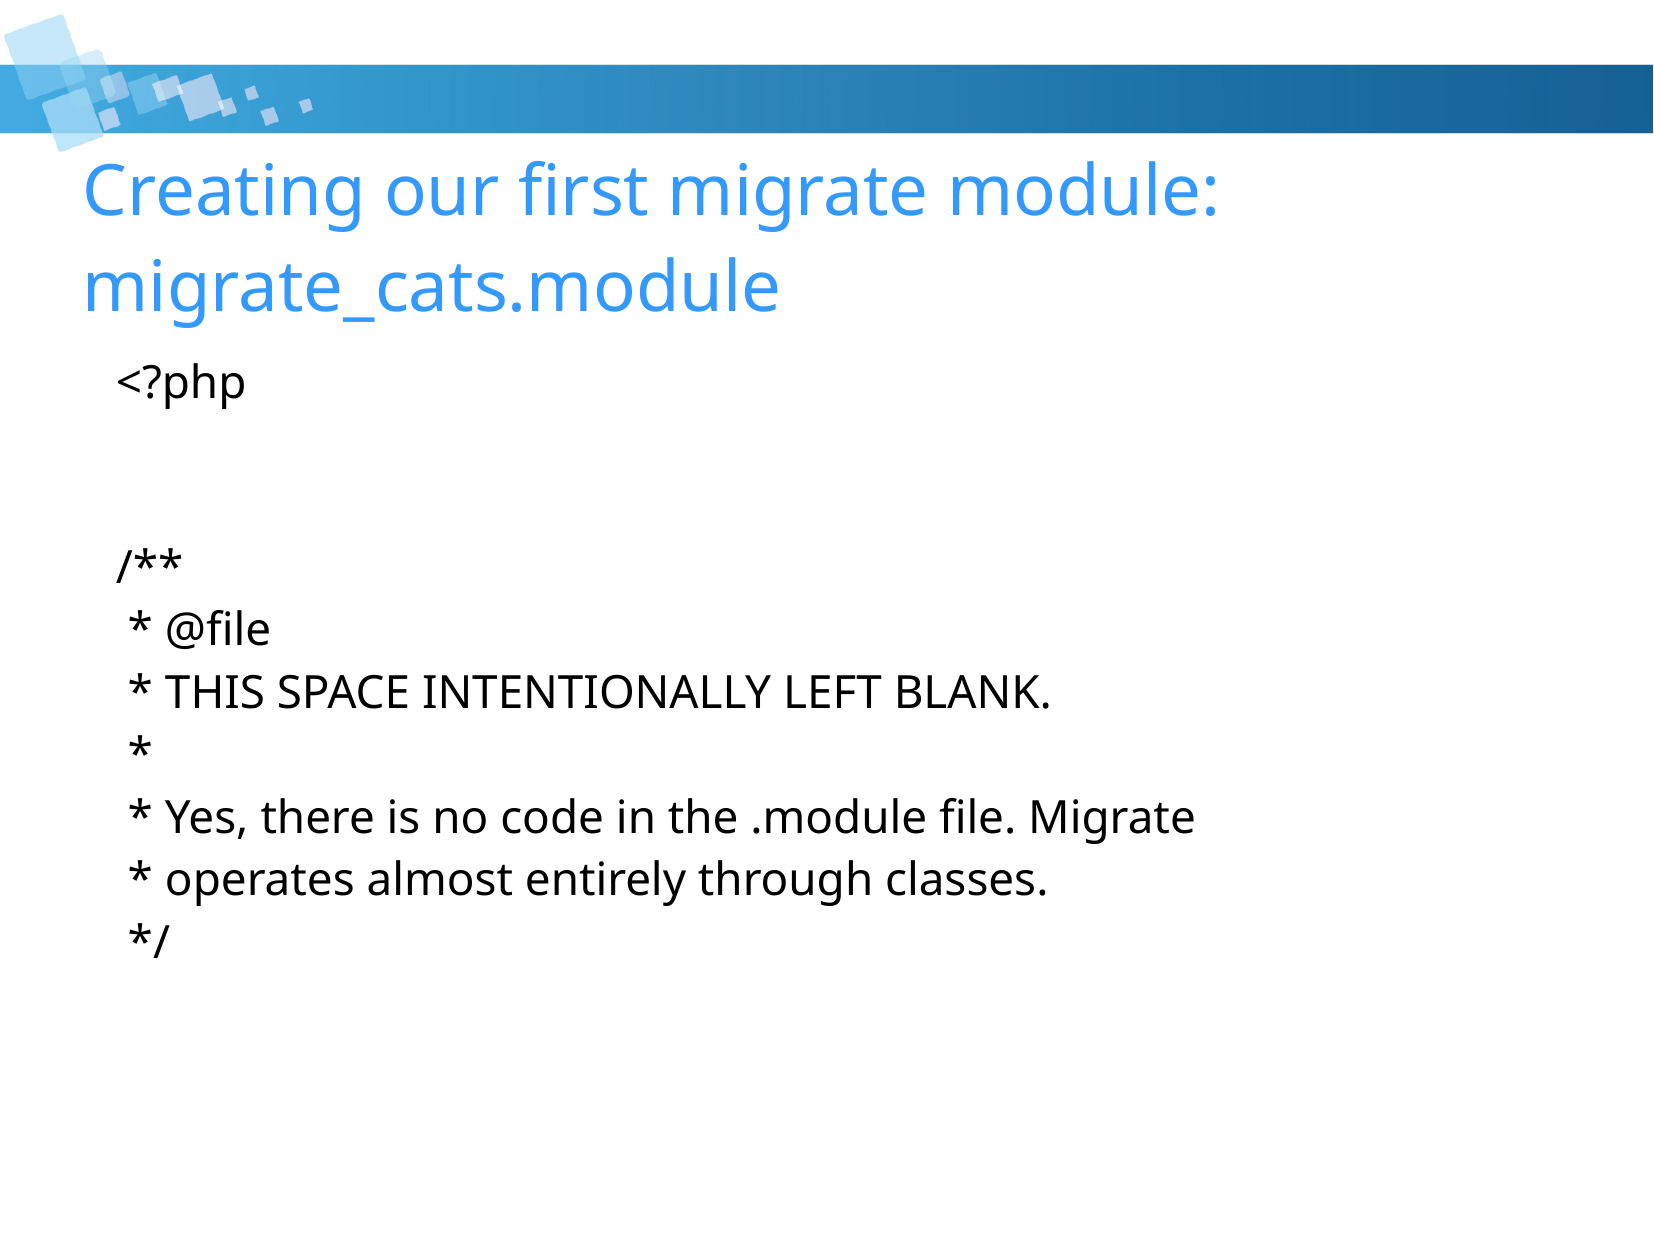

# Creating our first migrate module: migrate_cats.module
<?php
/**
 * @file
 * THIS SPACE INTENTIONALLY LEFT BLANK.
 *
 * Yes, there is no code in the .module file. Migrate
 * operates almost entirely through classes.
 */